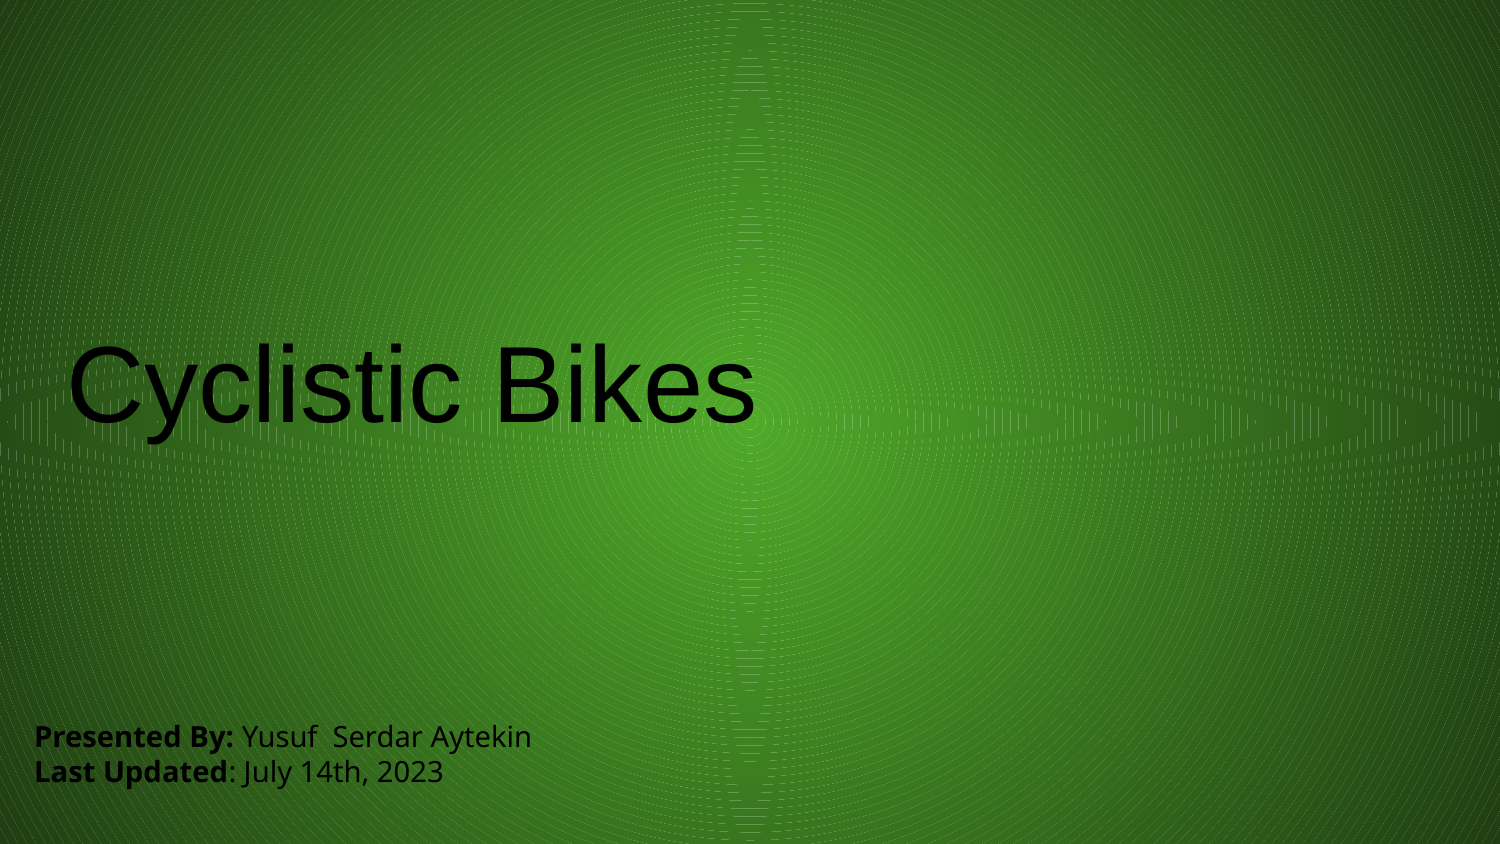

# Cyclistic Bikes
Presented By: Yusuf Serdar Aytekin
Last Updated: July 14th, 2023